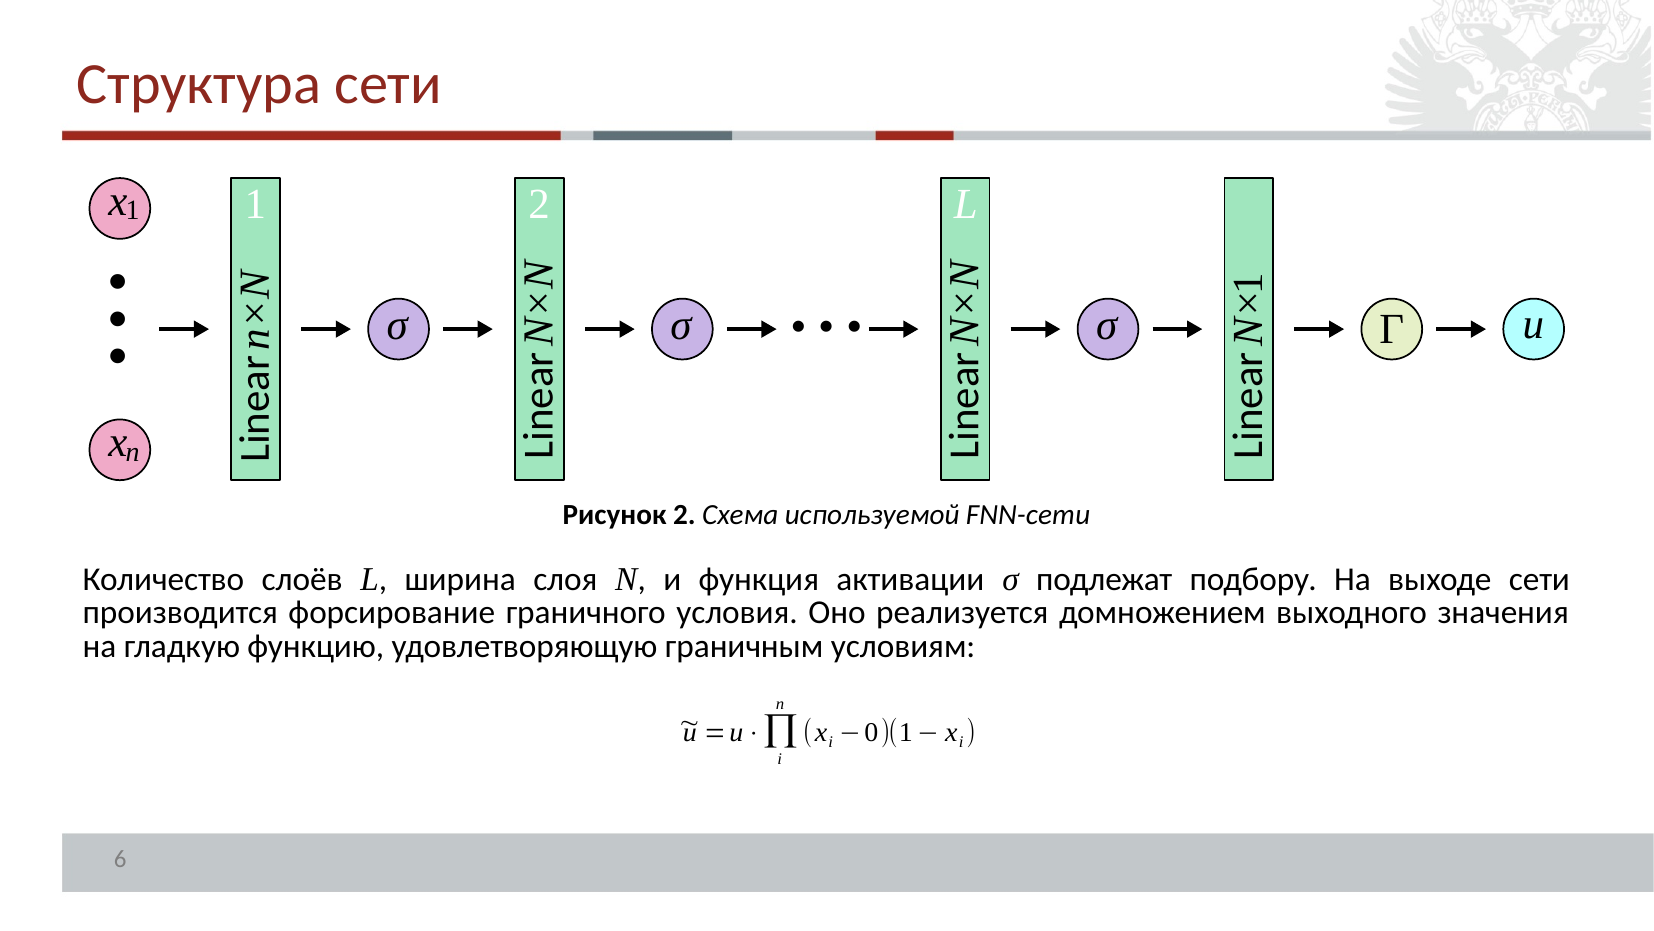

# Структура сети
Рисунок 2. Схема используемой FNN-сети
Количество слоёв L, ширина слоя N, и функция активации σ подлежат подбору. На выходе сети производится форсирование граничного условия. Оно реализуется домножением выходного значения на гладкую функцию, удовлетворяющую граничным условиям:
6